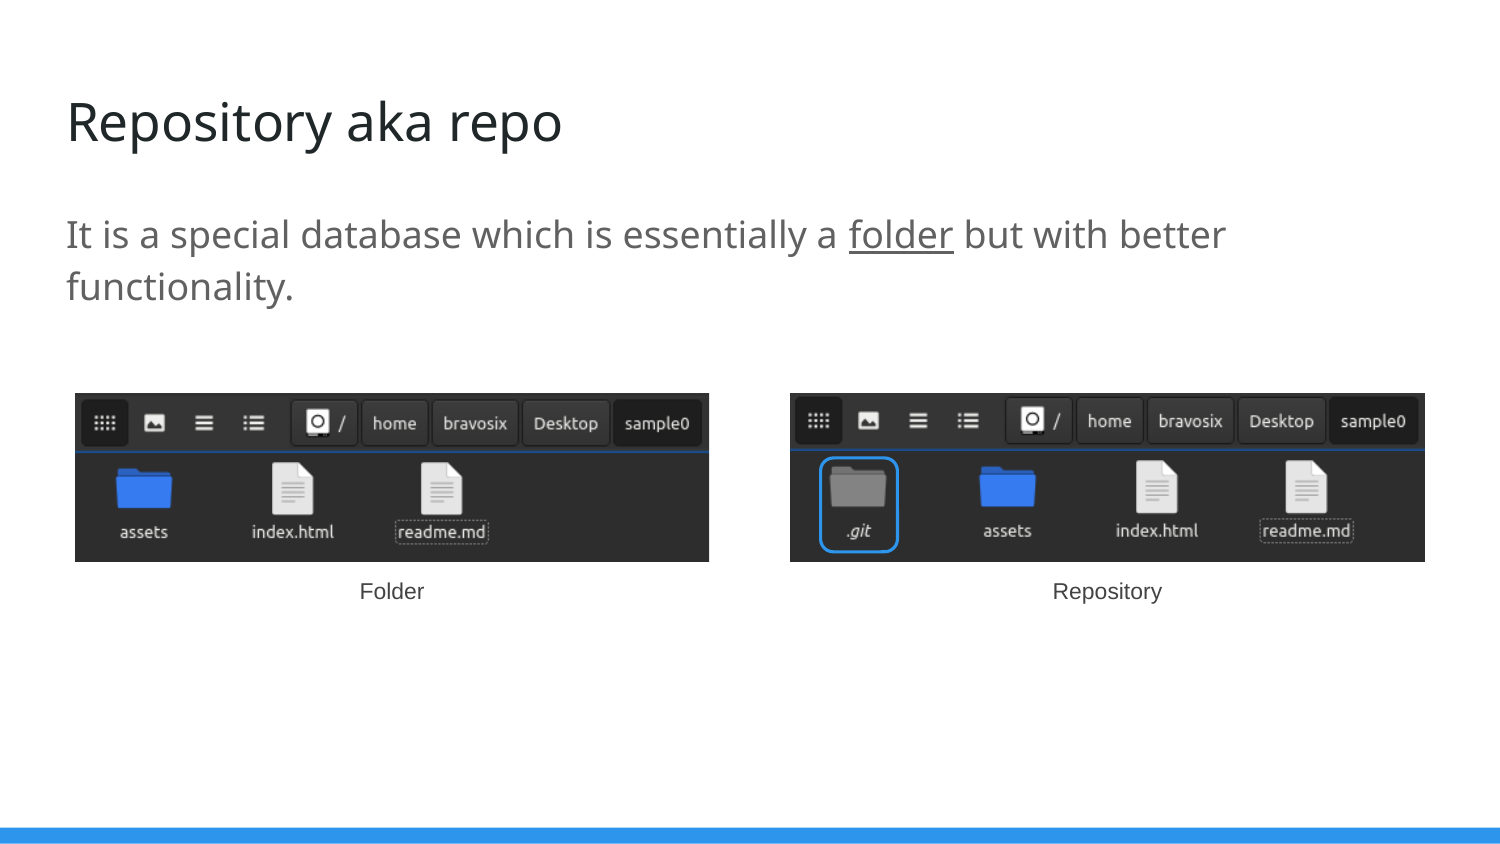

# Repository aka repo
It is a special database which is essentially a folder but with better functionality.
Folder
Repository